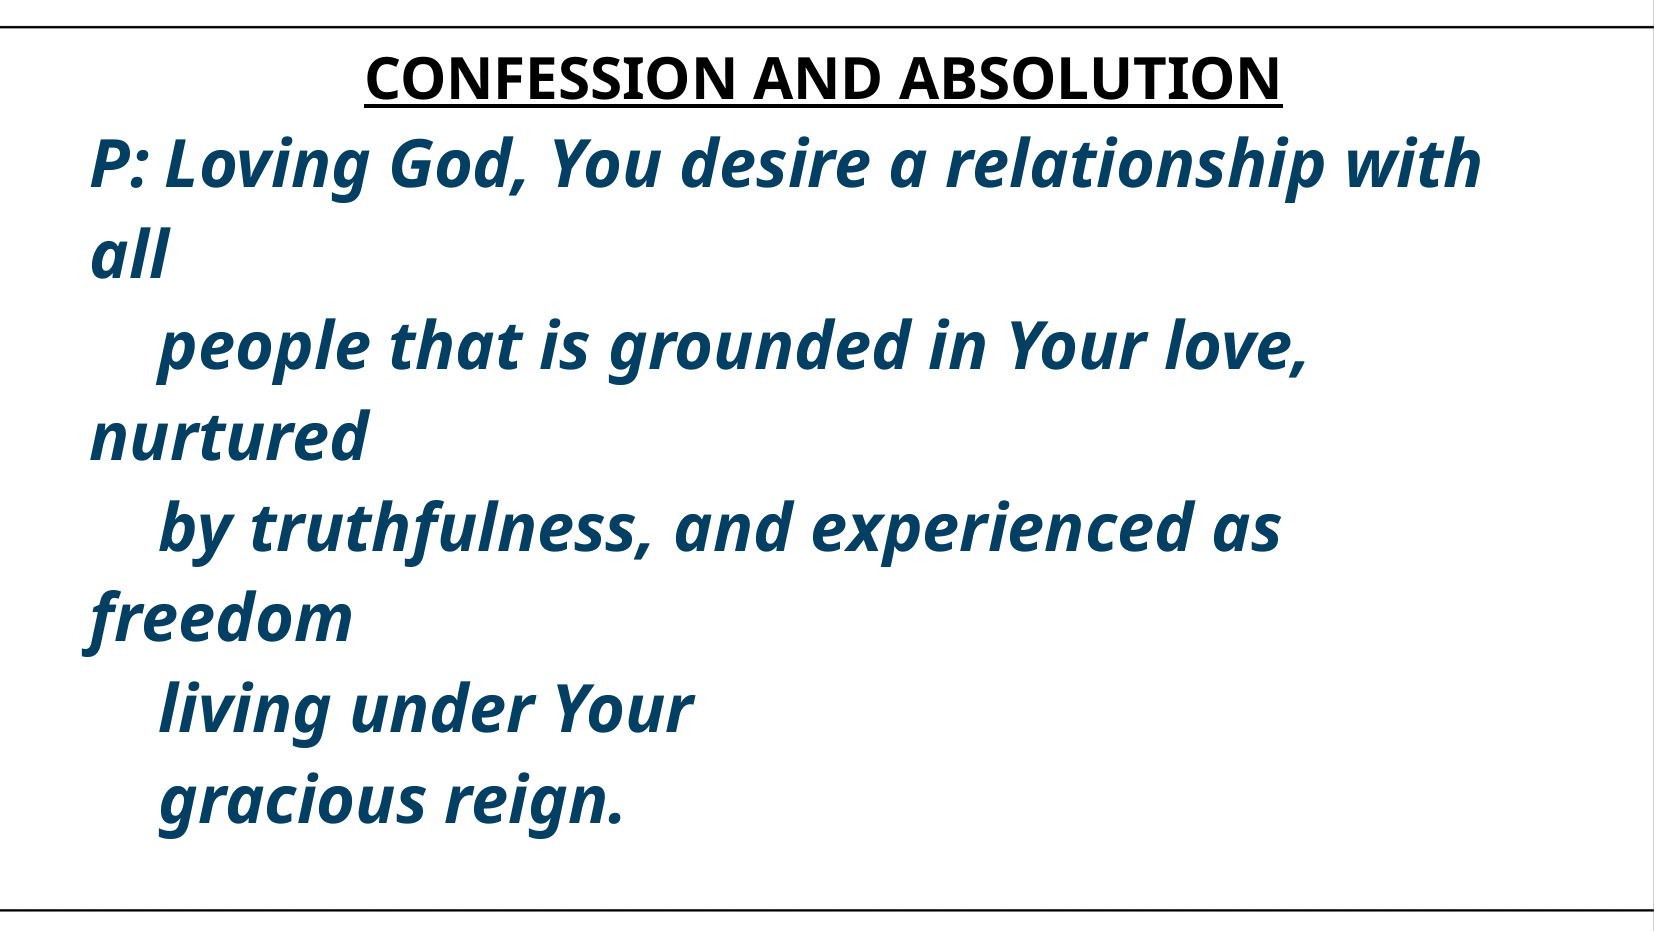

CONFESSION AND ABSOLUTION
P:	Loving God, You desire a relationship with all
 people that is grounded in Your love, nurtured
 by truthfulness, and experienced as freedom
 living under Your
 gracious reign.